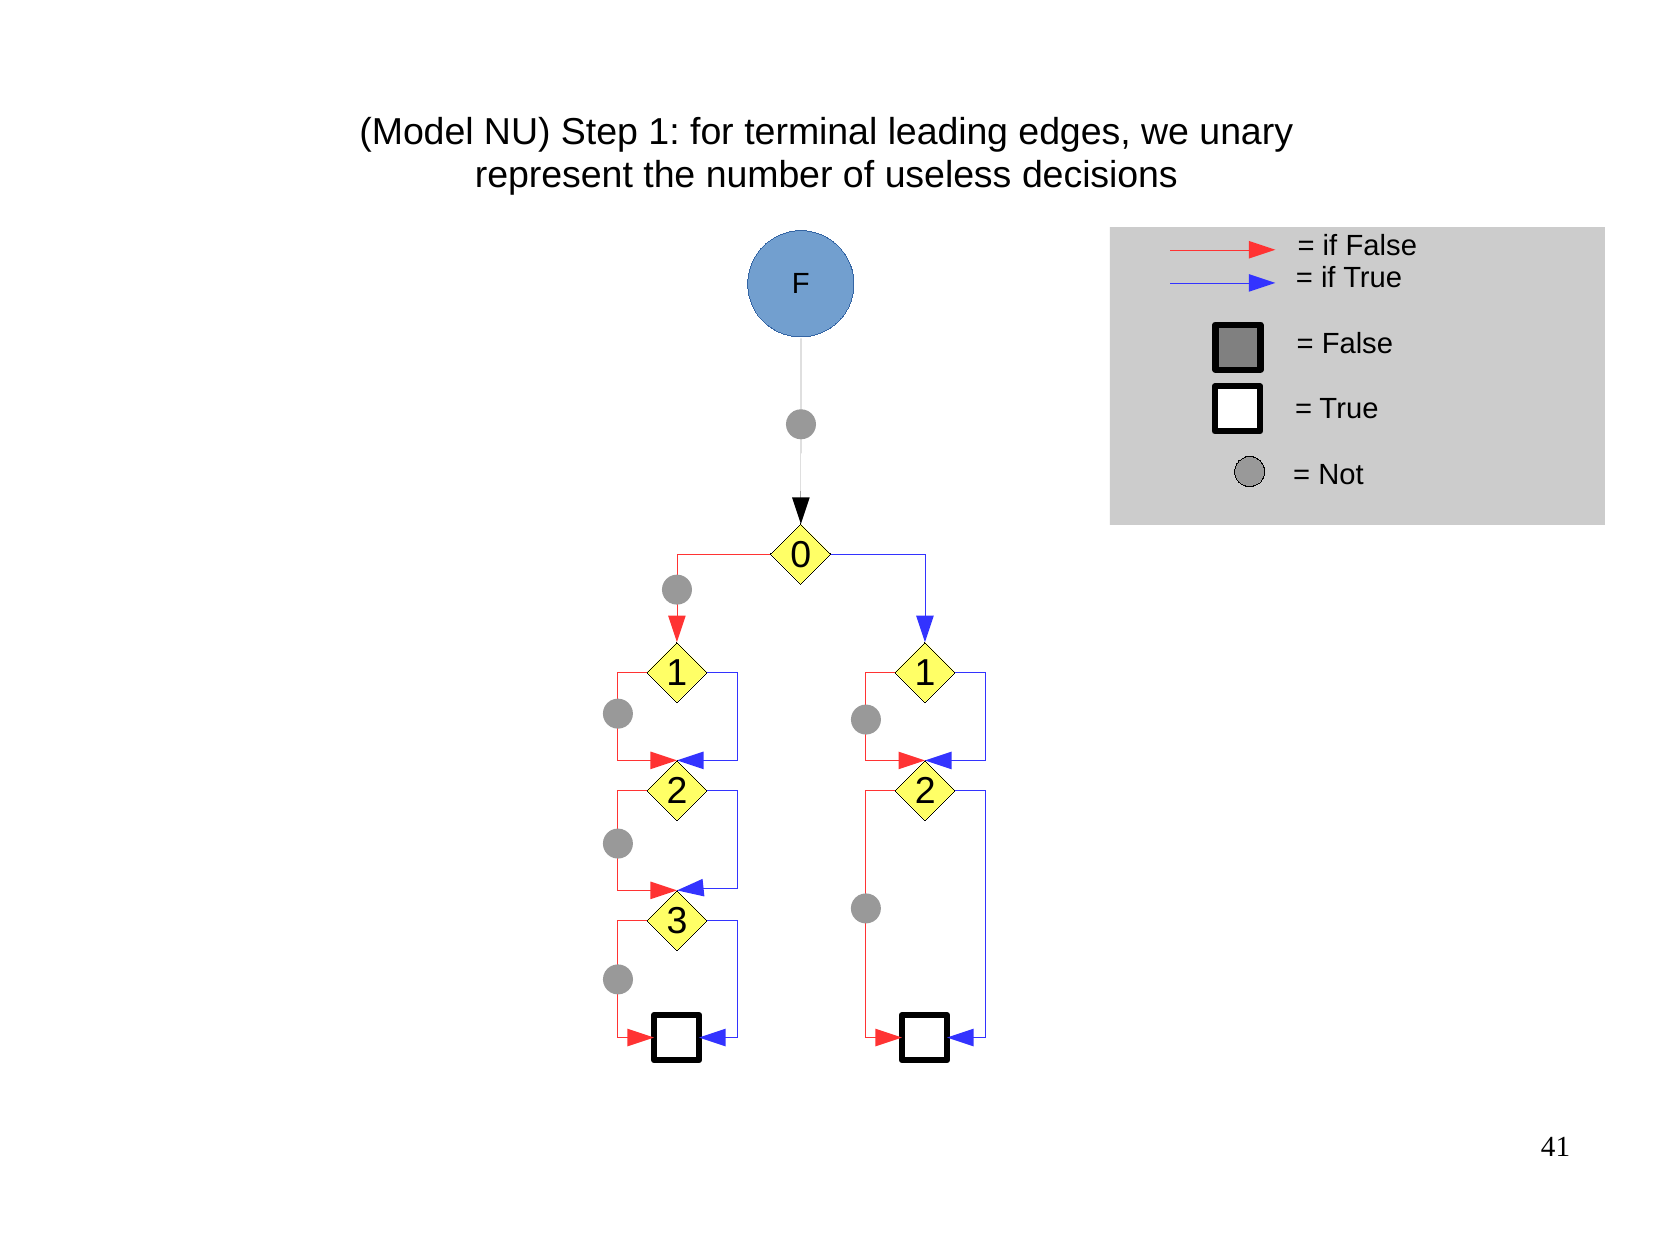

# (Model NU) Step 1: for terminal leading edges, we unary represent the number of useless decisions
= if False
= if True
= False
= True
= Not
F
0
1
1
2
2
3
41